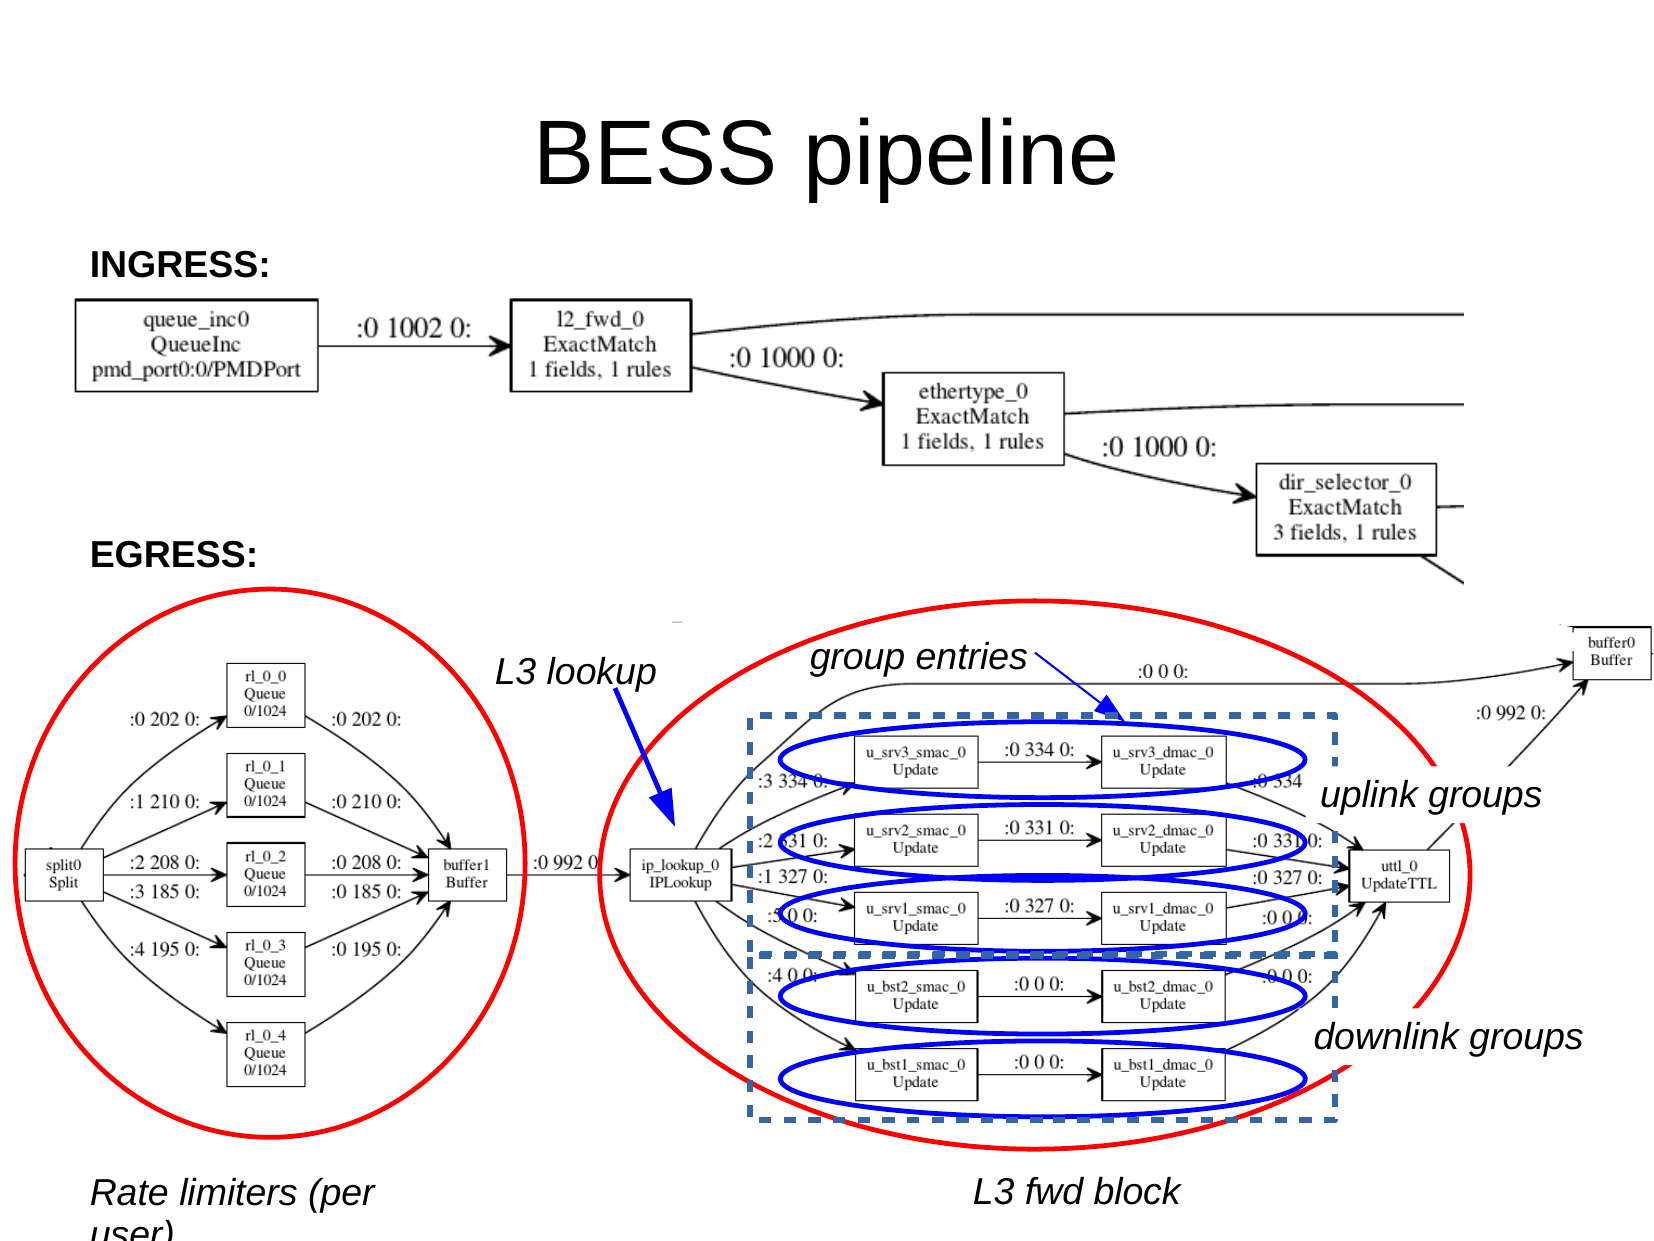

# BESS pipeline
INGRESS:
EGRESS:
group entries
L3 lookup
uplink groups
downlink groups
L3 fwd block
Rate limiters (per user)